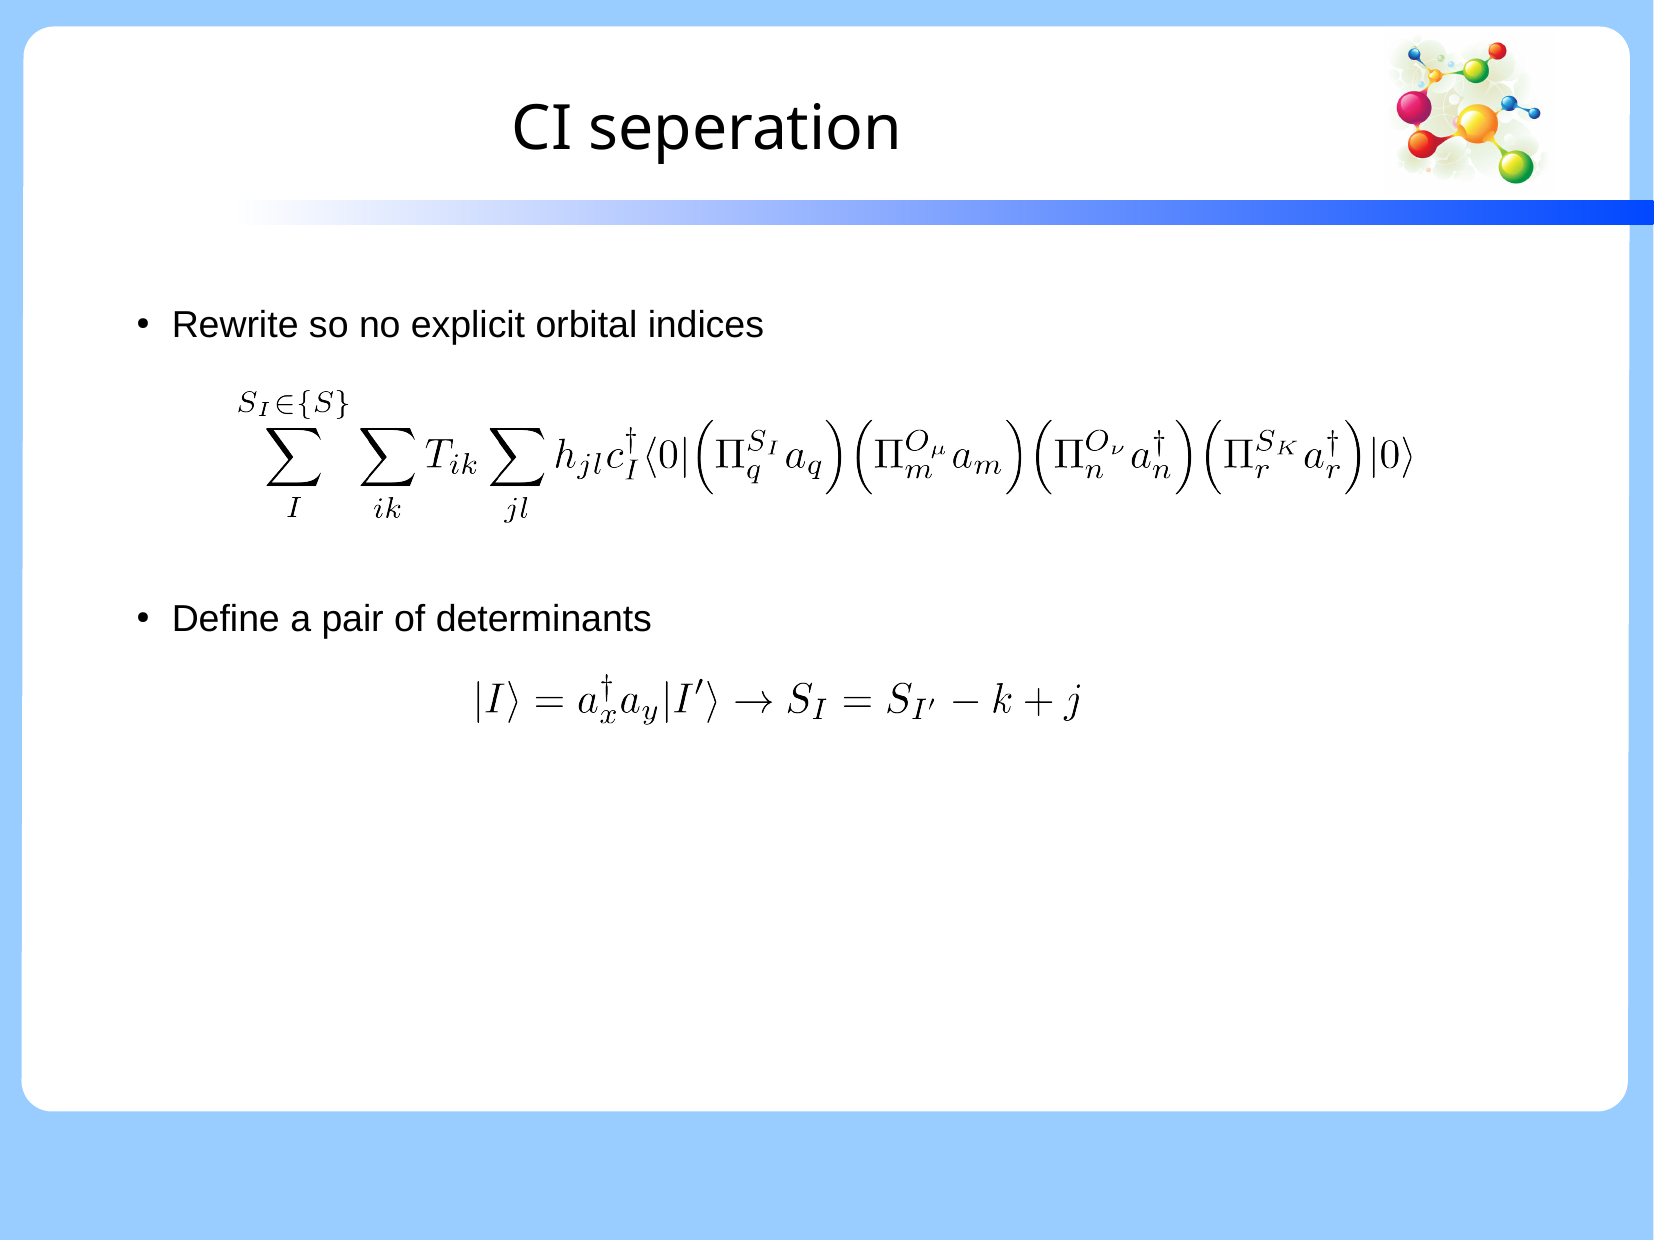

# CI seperation
Rewrite so no explicit orbital indices
Define a pair of determinants